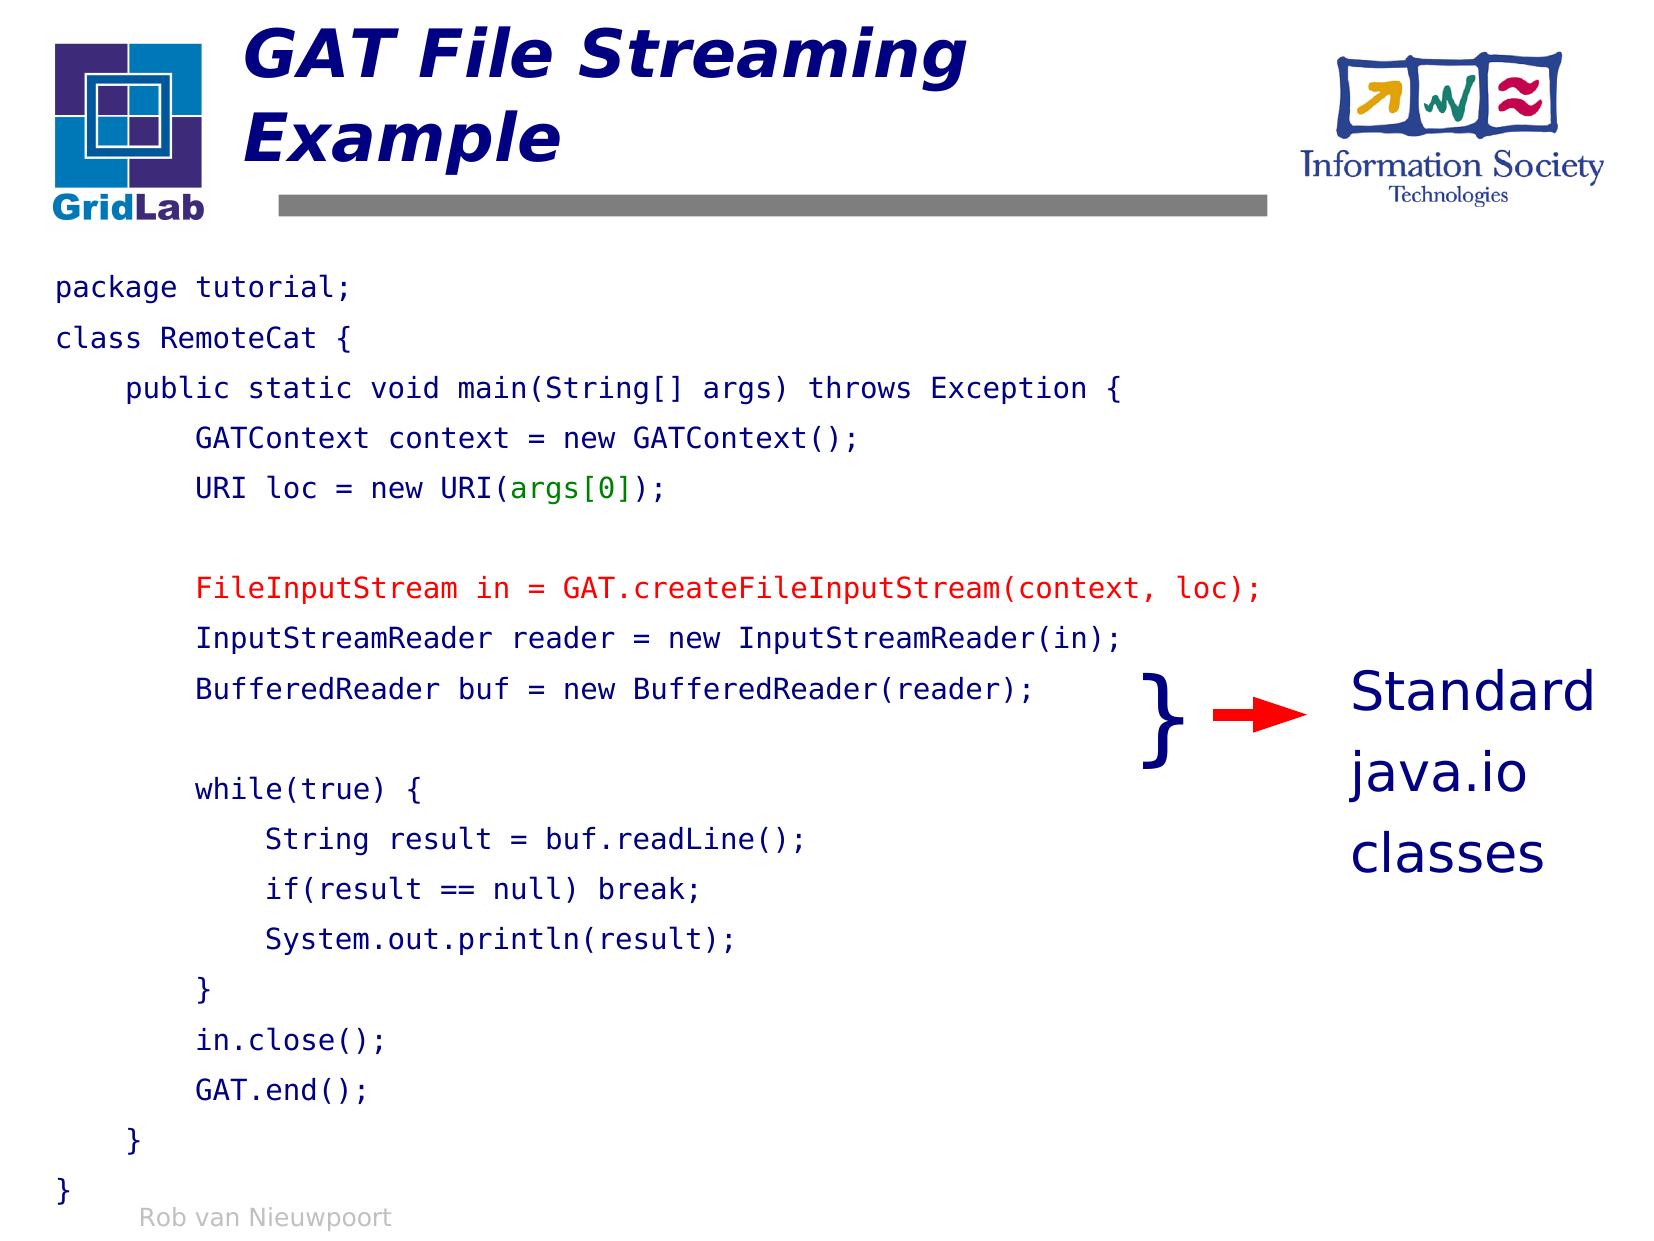

# GAT File Streaming Example
package tutorial;
class RemoteCat {
 public static void main(String[] args) throws Exception {
 GATContext context = new GATContext();
 URI loc = new URI(args[0]);
 FileInputStream in = GAT.createFileInputStream(context, loc);
 InputStreamReader reader = new InputStreamReader(in);
 BufferedReader buf = new BufferedReader(reader);
 while(true) {
 String result = buf.readLine();
 if(result == null) break;
 System.out.println(result);
 }
 in.close();
 GAT.end();
 }
}
}
Standard
java.io
classes